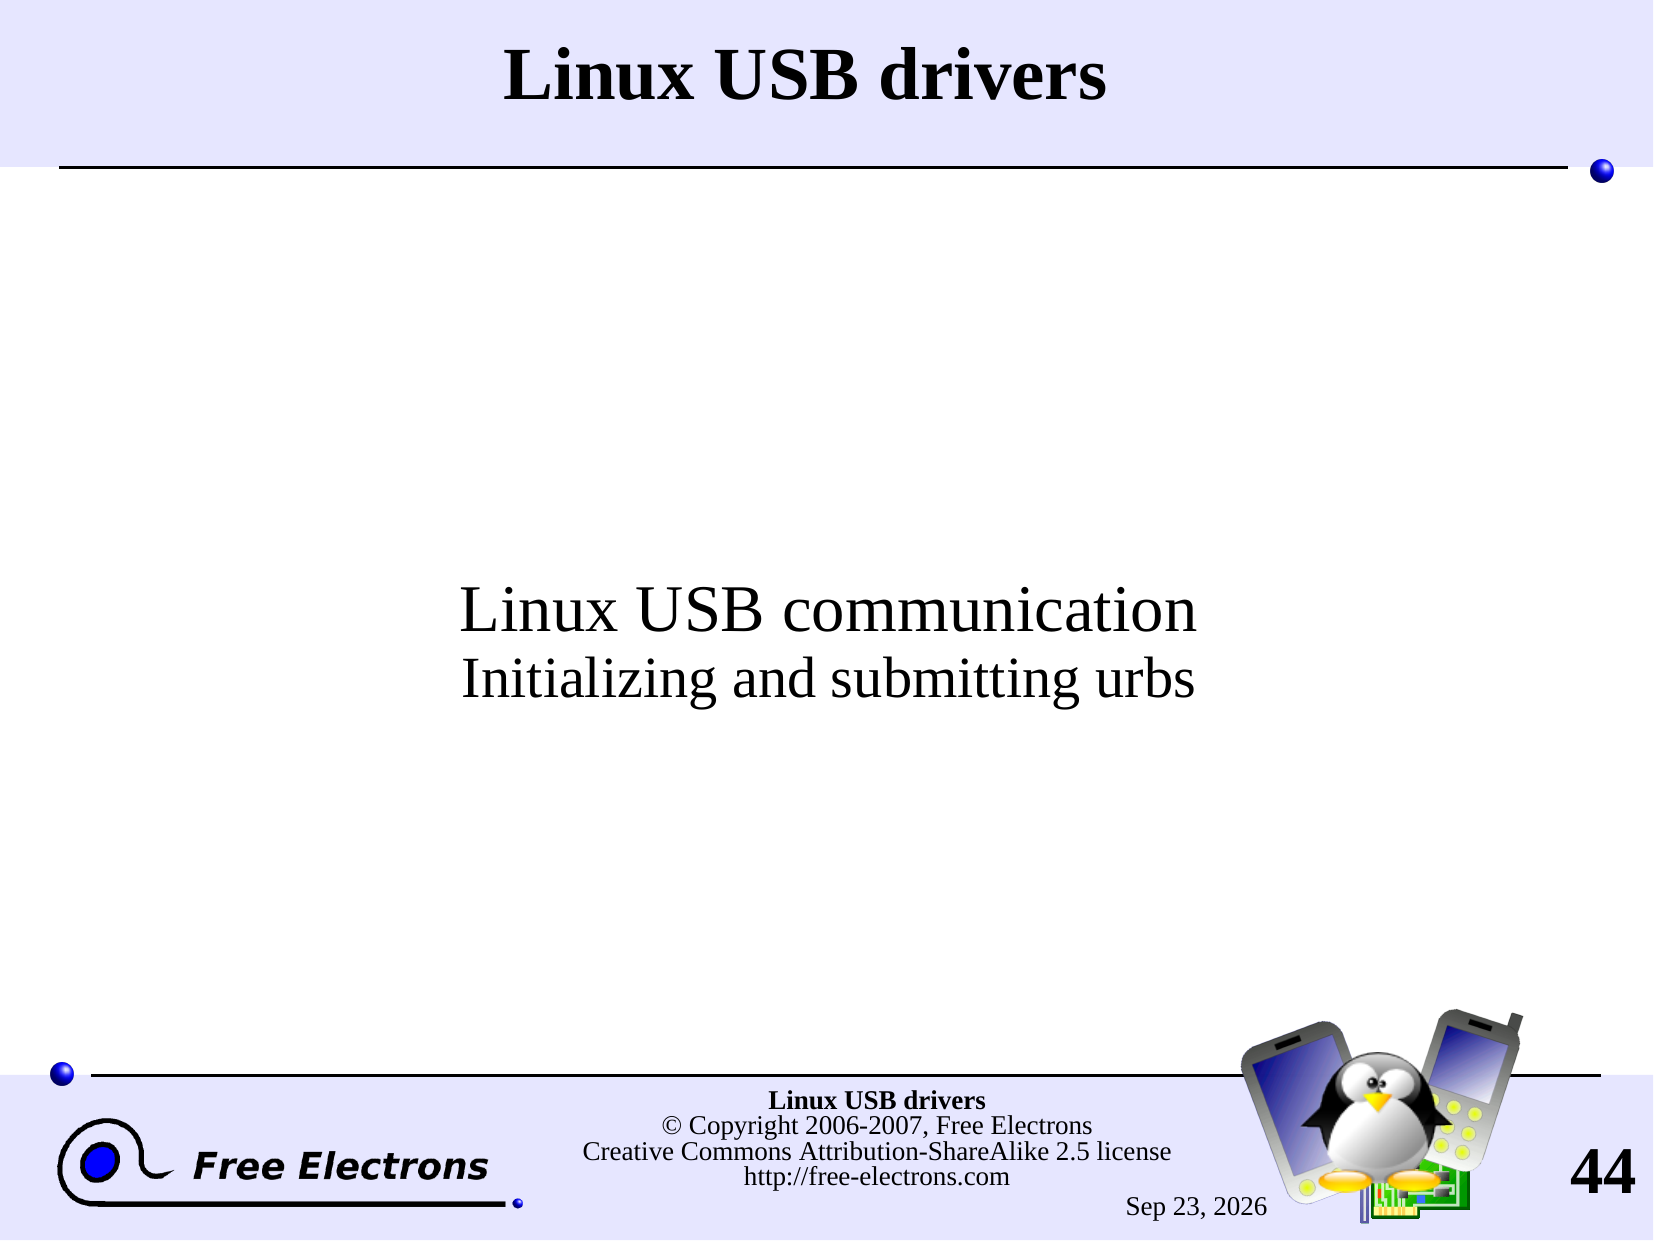

# Linux USB drivers
Linux USB communication
Initializing and submitting urbs